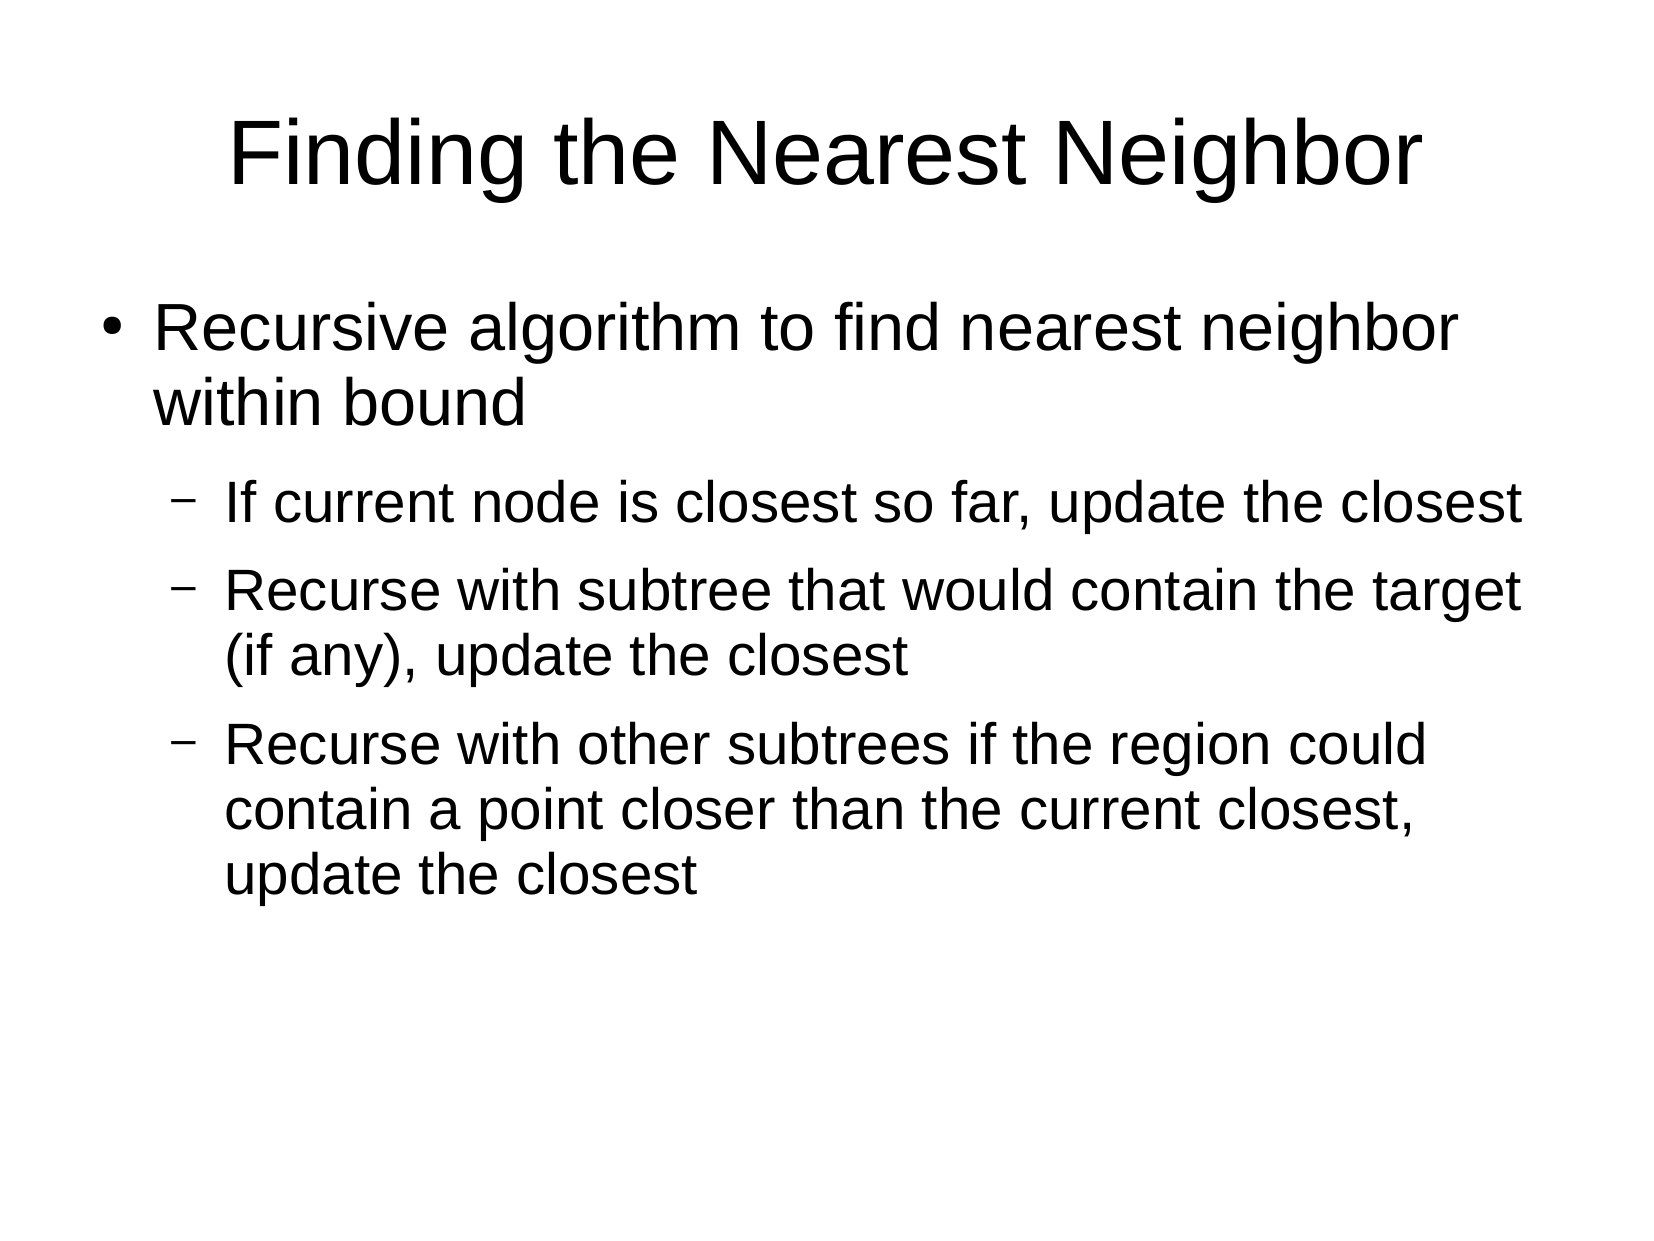

# Finding the Nearest Neighbor
Recursive algorithm to find nearest neighbor within bound
If current node is closest so far, update the closest
Recurse with subtree that would contain the target (if any), update the closest
Recurse with other subtrees if the region could contain a point closer than the current closest, update the closest